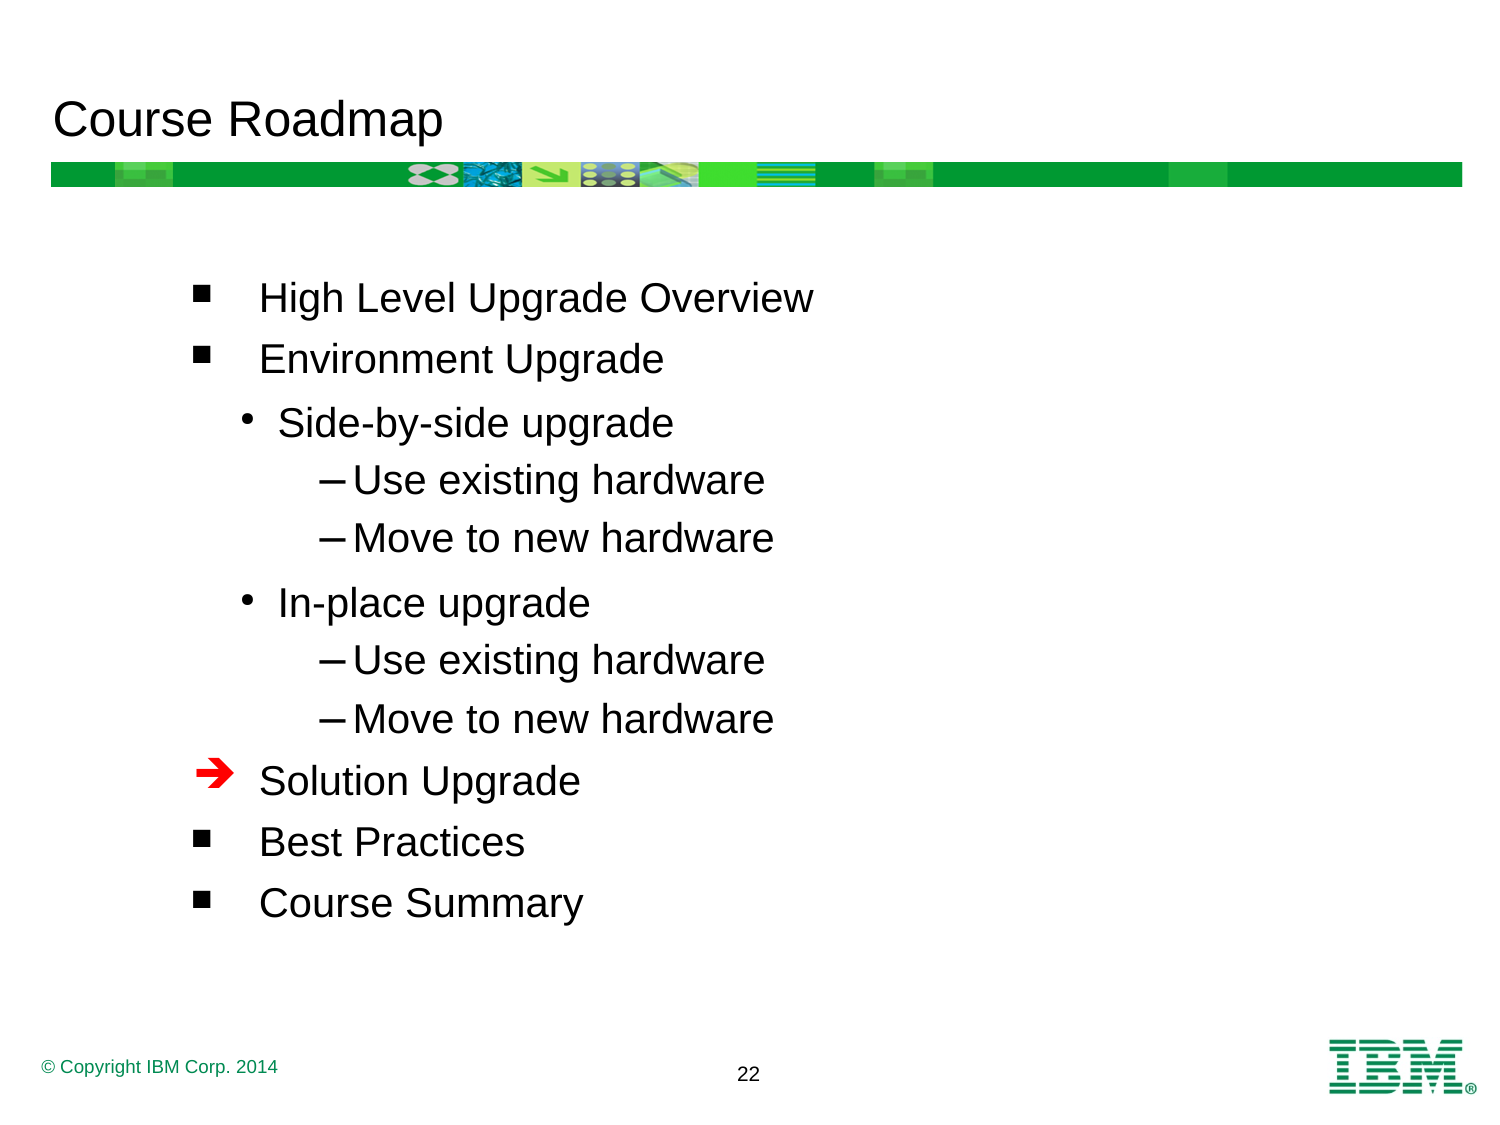

# Course Roadmap
High Level Upgrade Overview
Environment Upgrade
Side-by-side upgrade
Use existing hardware
Move to new hardware
In-place upgrade
Use existing hardware
Move to new hardware
Solution Upgrade
Best Practices
Course Summary
22